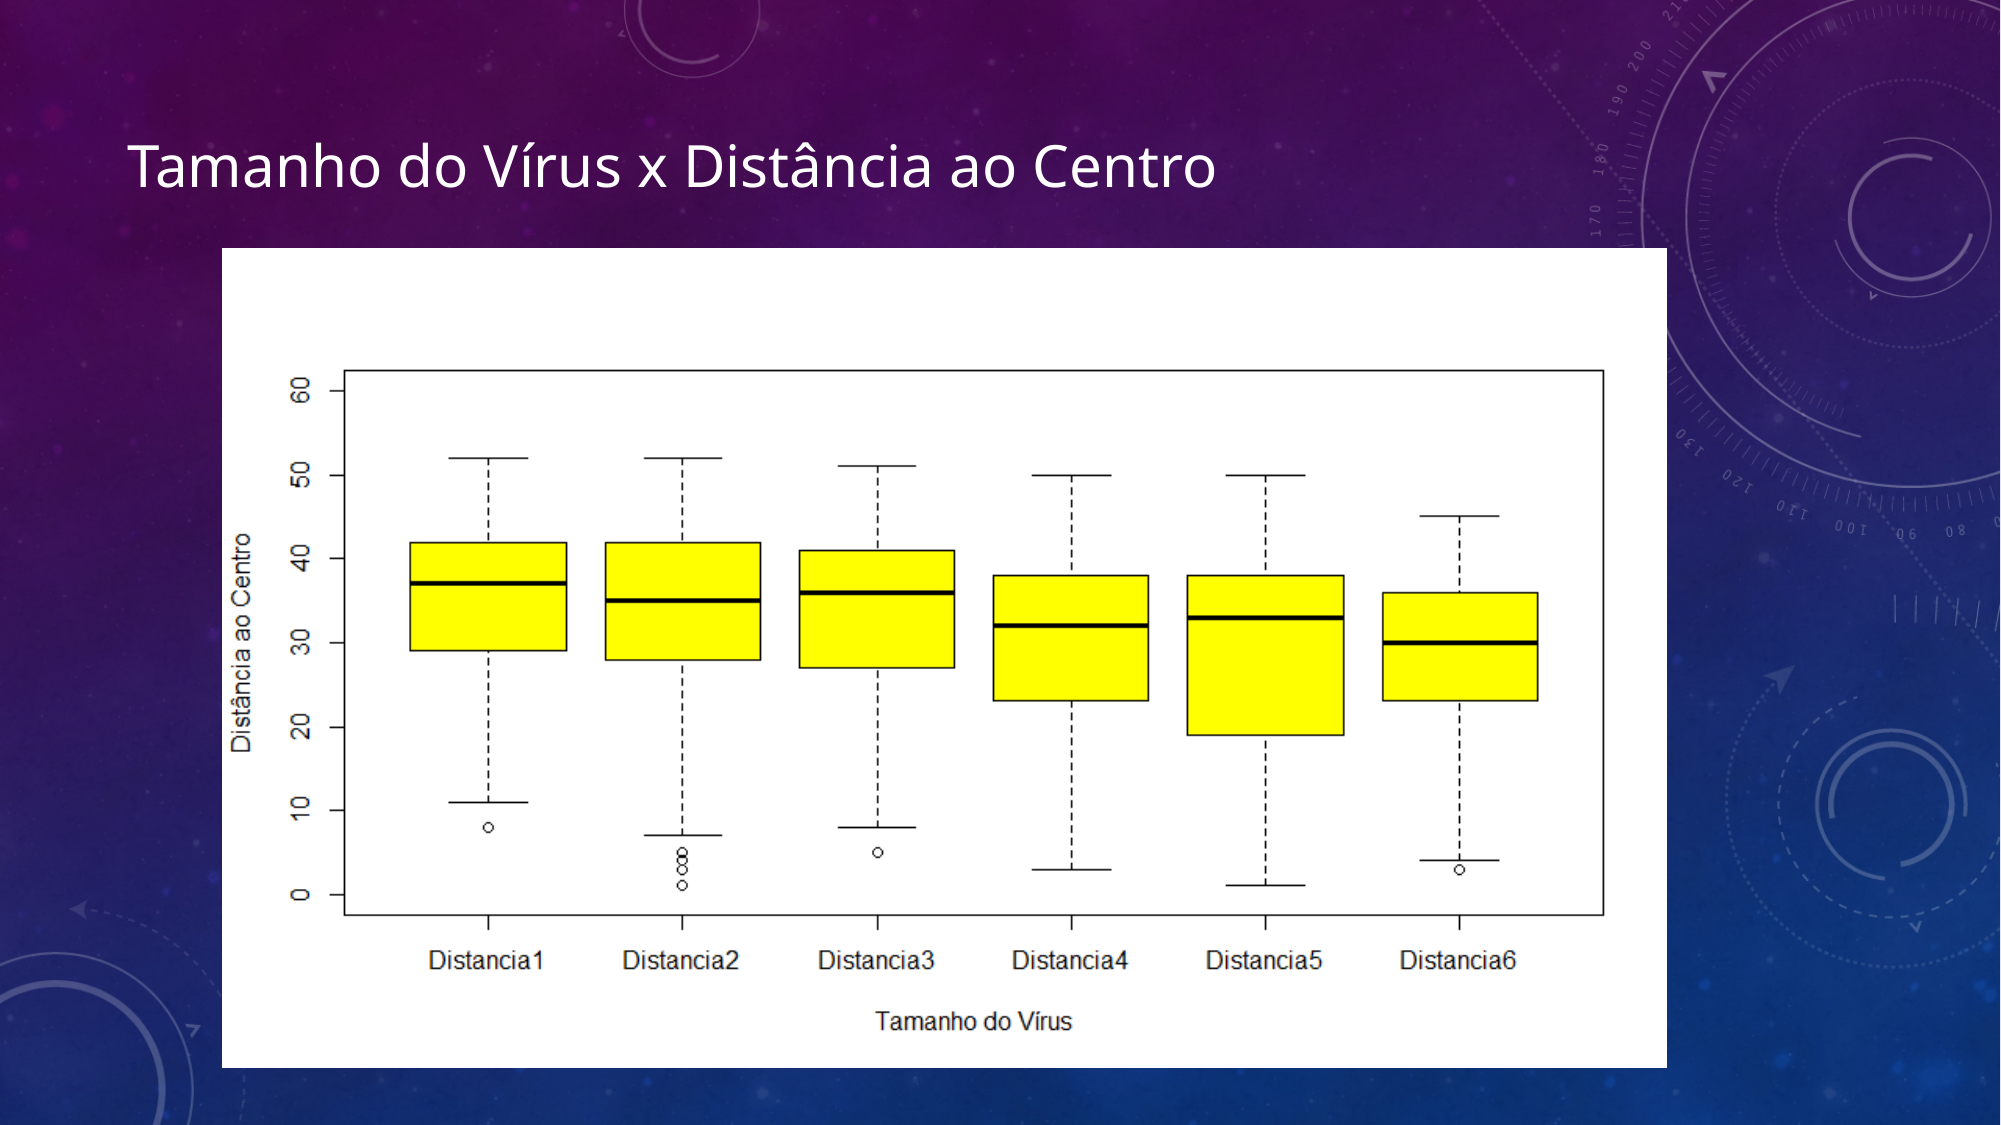

# Tamanho do Vírus x Distância ao Centro